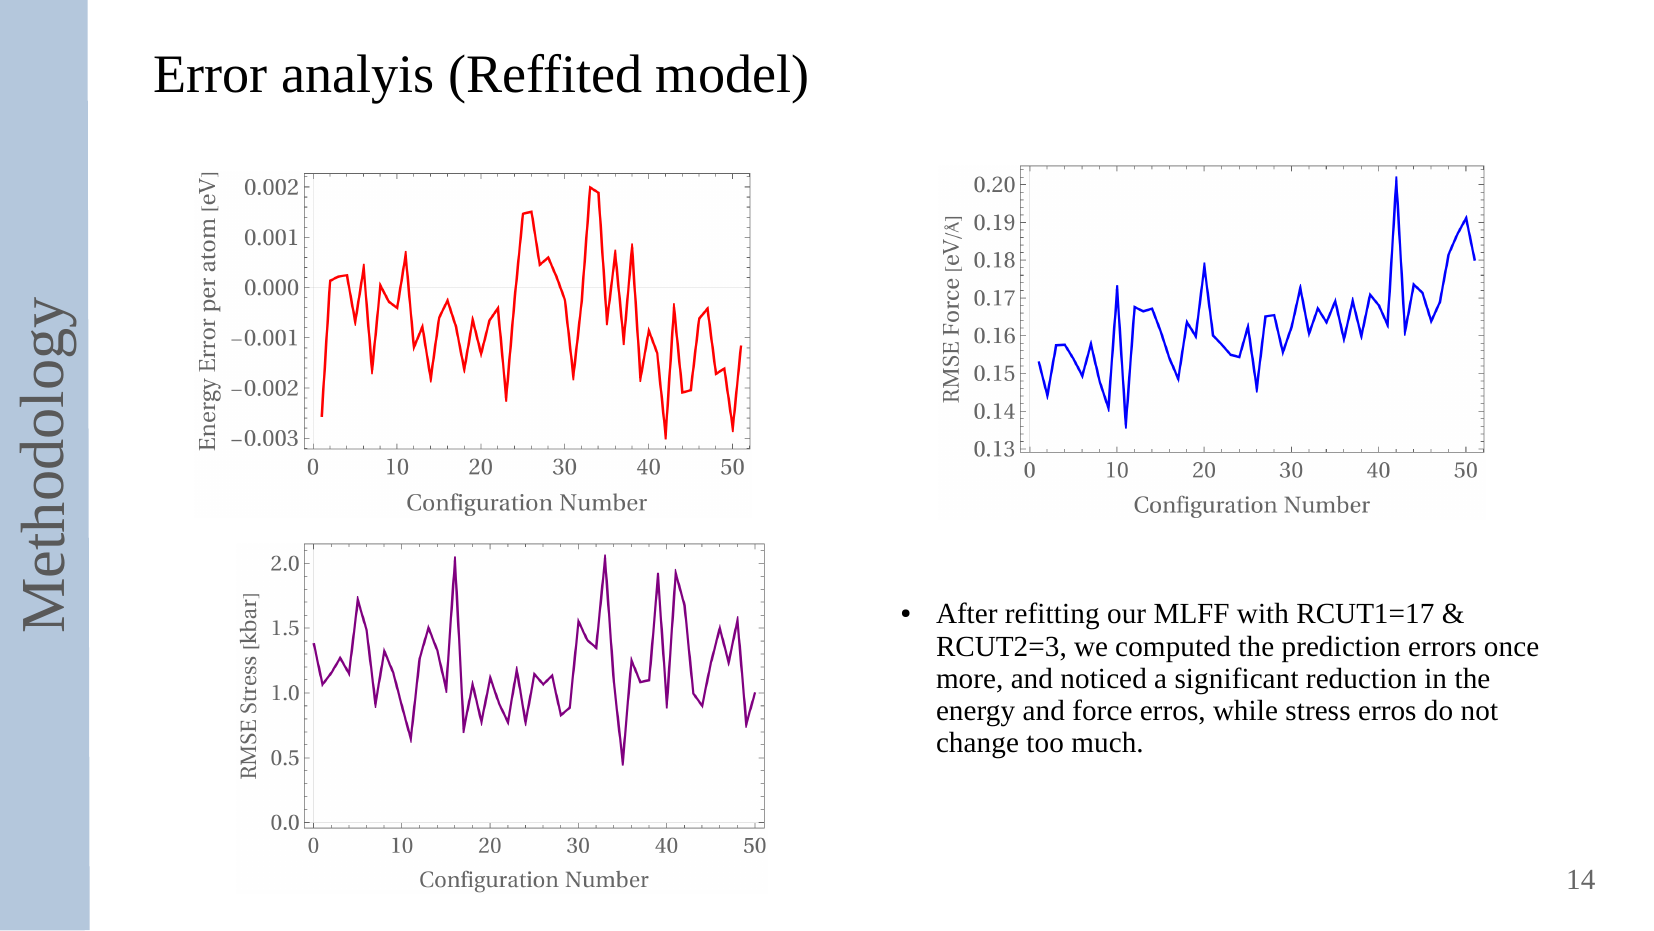

Error analyis (Reffited model)
# Methodology
After refitting our MLFF with RCUT1=17 & RCUT2=3, we computed the prediction errors once more, and noticed a significant reduction in the energy and force erros, while stress erros do not change too much.